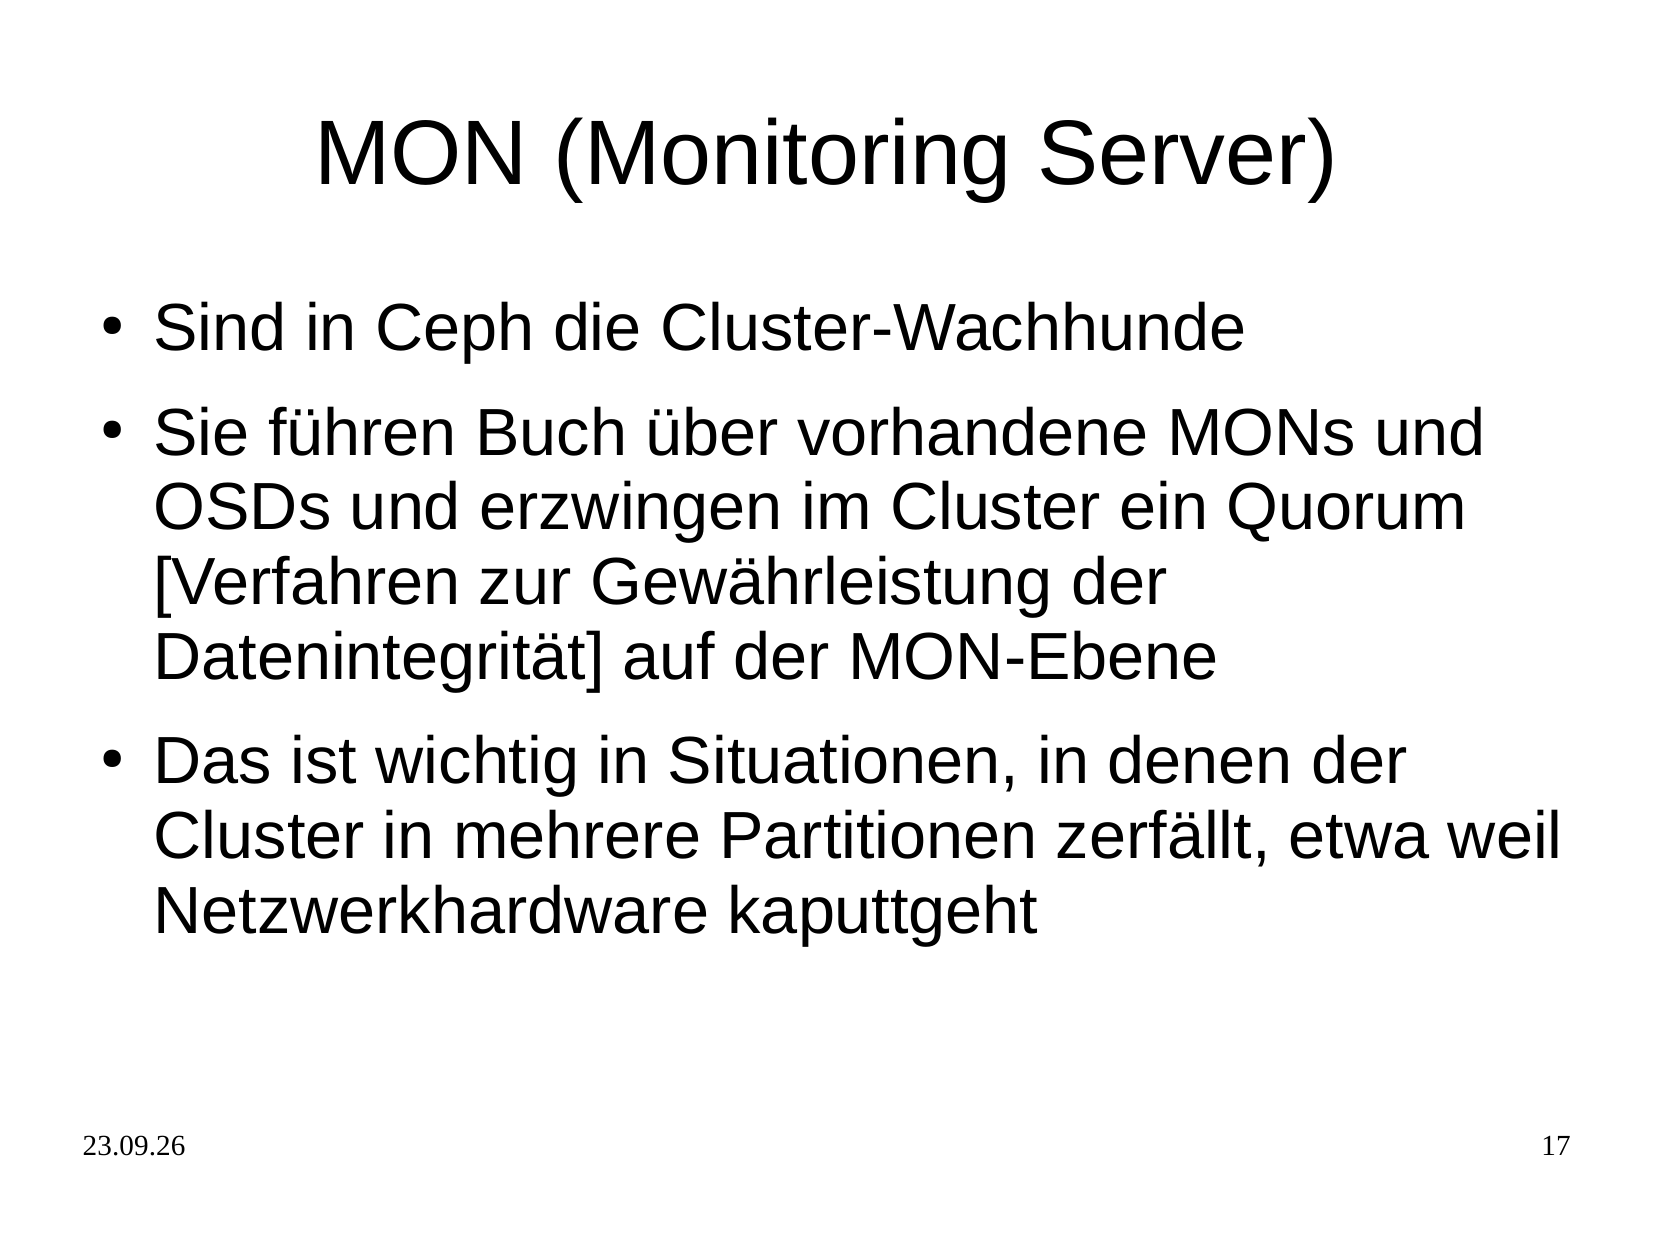

# MON (Monitoring Server)
Sind in Ceph die Cluster-Wachhunde
Sie führen Buch über vorhandene MONs und OSDs und erzwingen im Cluster ein Quorum [Verfahren zur Gewährleistung der Datenintegrität] auf der MON-Ebene
Das ist wichtig in Situationen, in denen der Cluster in mehrere Partitionen zerfällt, etwa weil Netzwerkhardware kaputtgeht
17